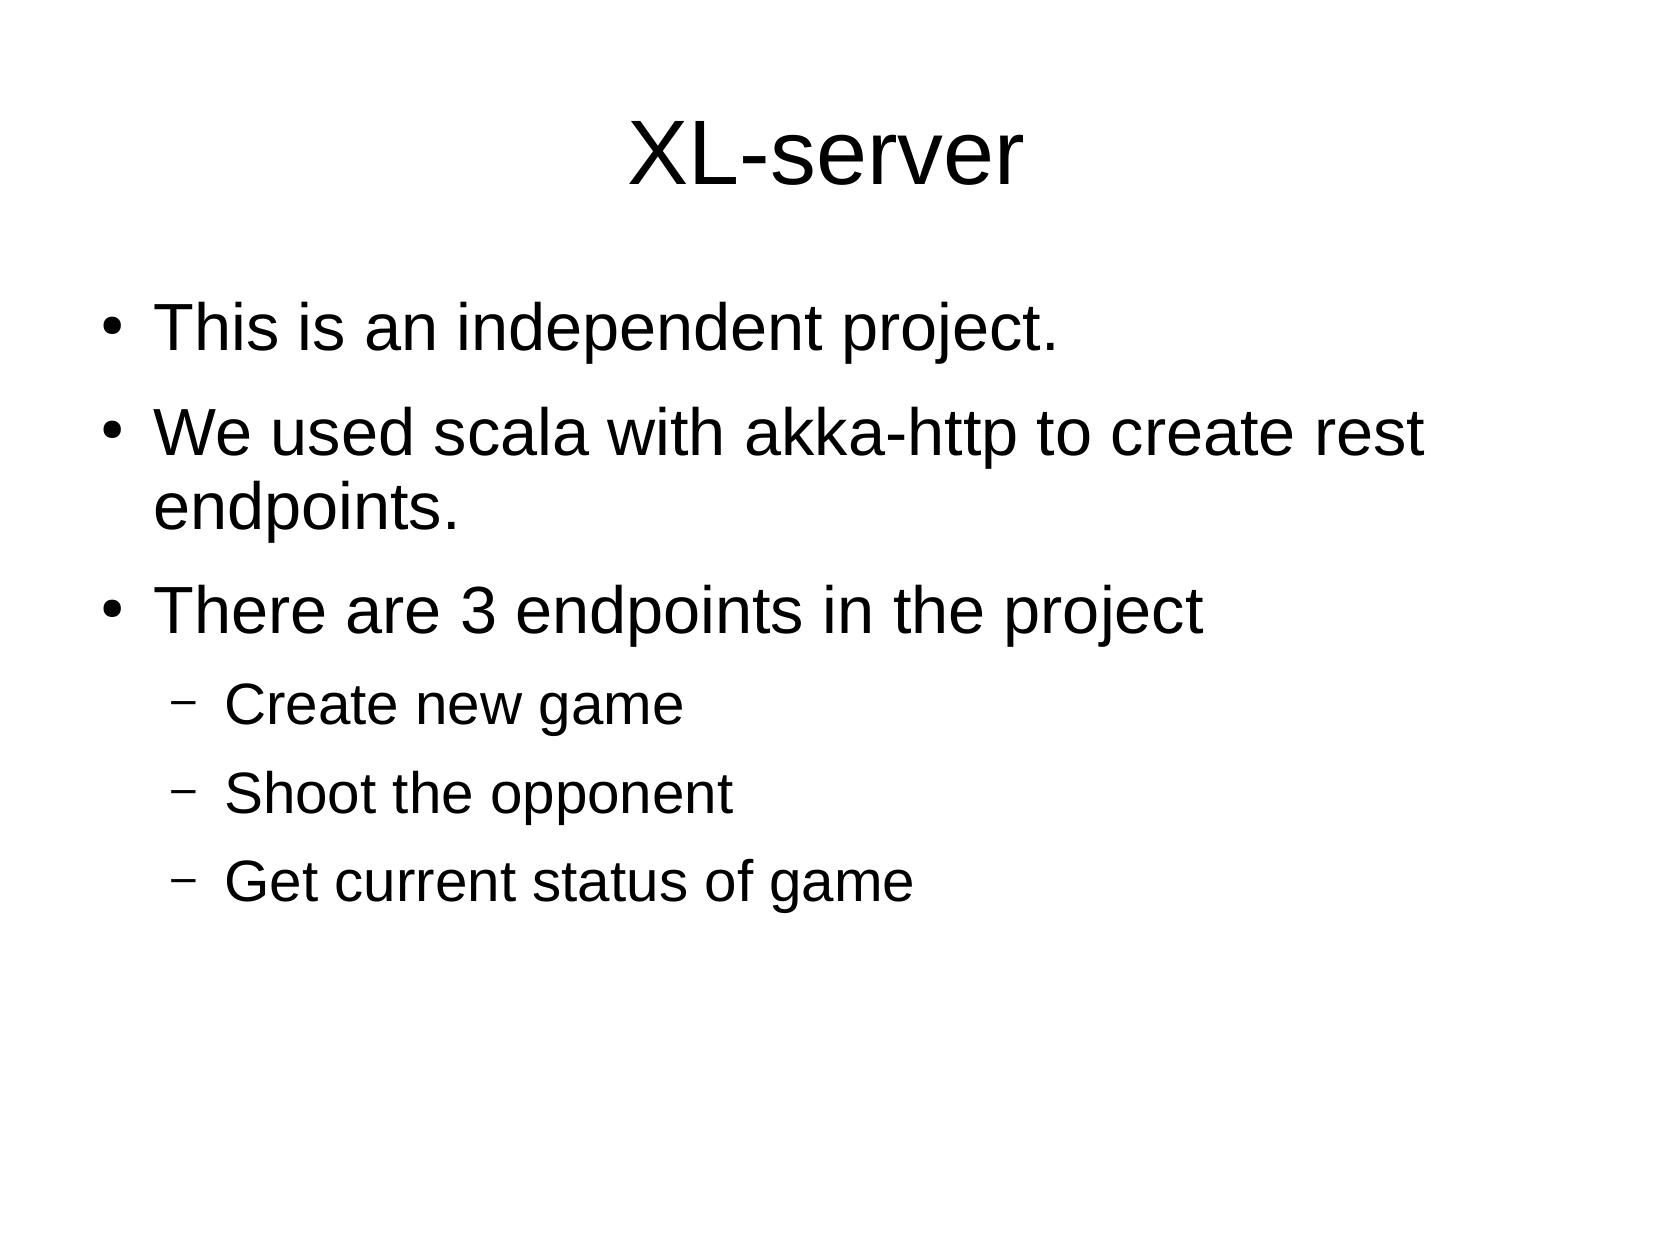

# XL-server
This is an independent project.
We used scala with akka-http to create rest endpoints.
There are 3 endpoints in the project
Create new game
Shoot the opponent
Get current status of game